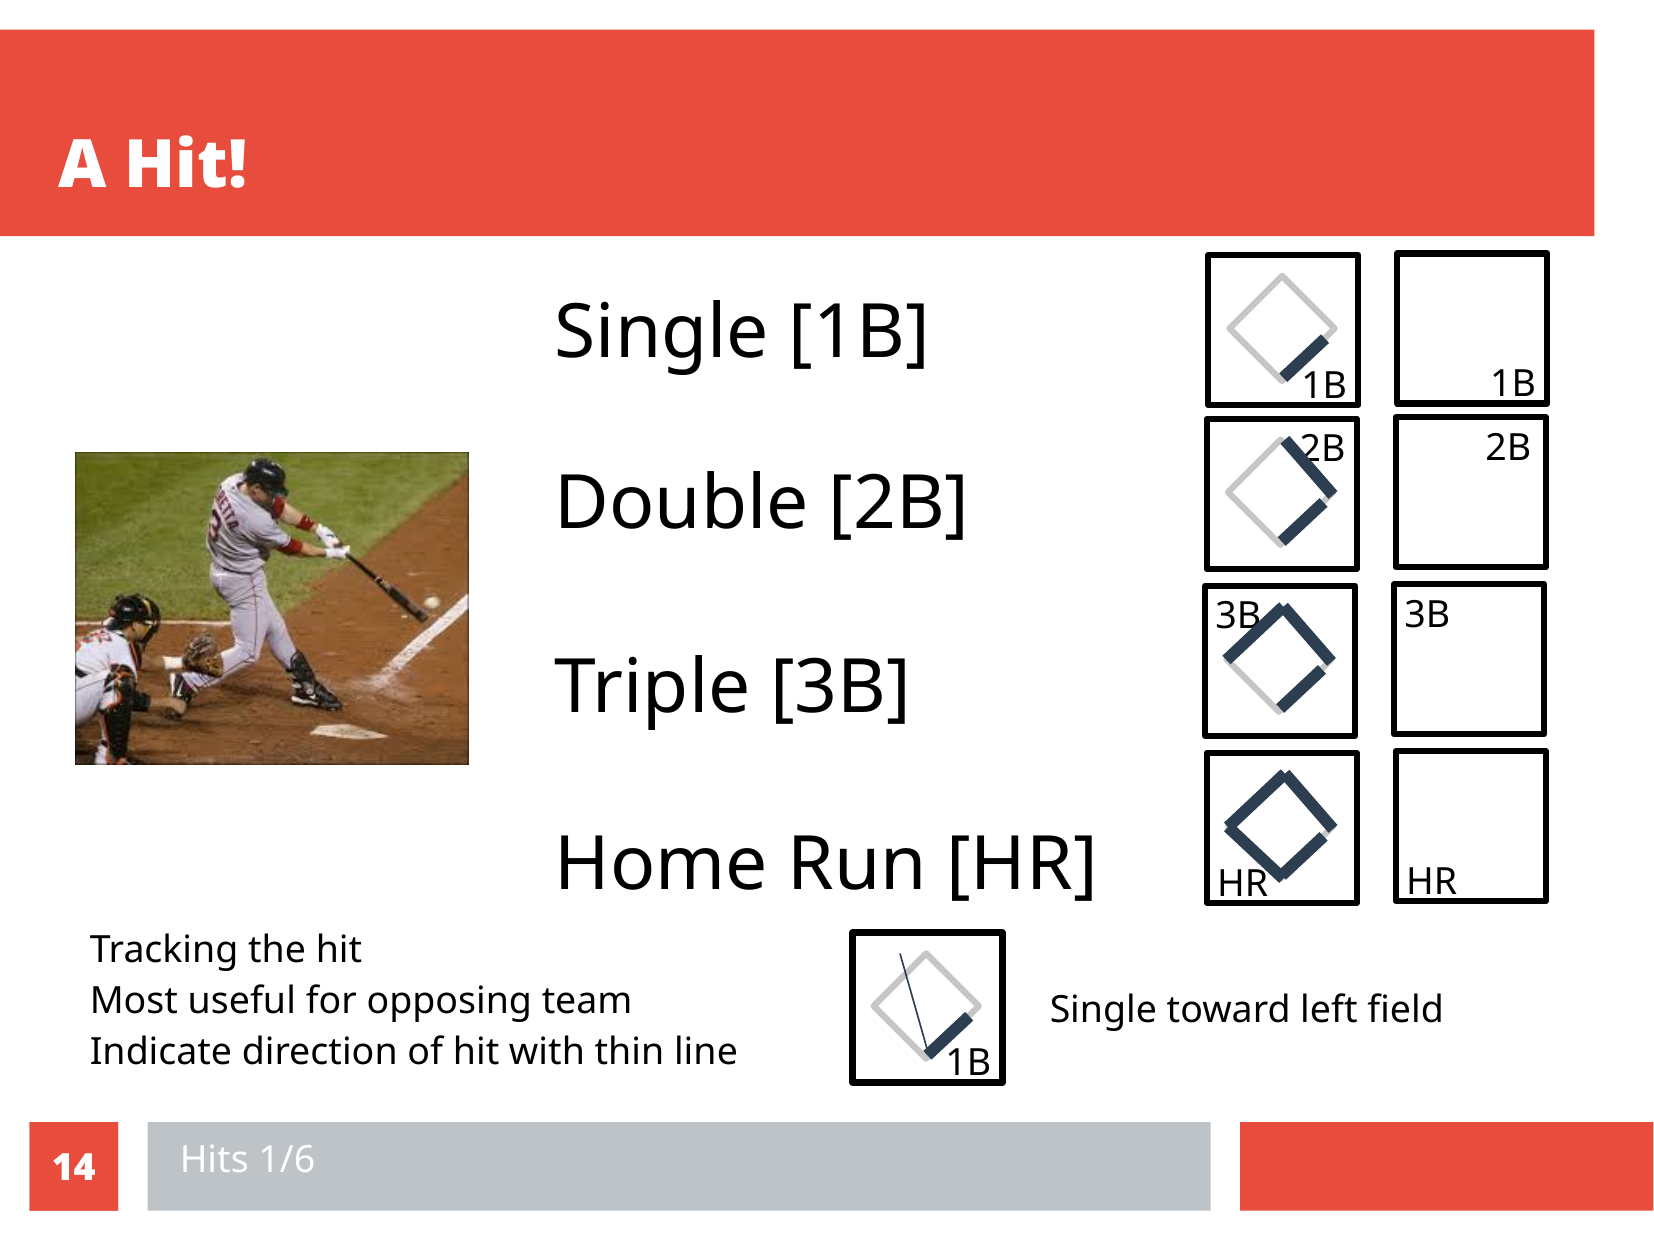

# A Hit!
Single [1B]
1B
1B
2B
2B
Double [2B]
3B
3B
Triple [3B]
Home Run [HR]
HR
HR
Tracking the hit
Most useful for opposing team
Indicate direction of hit with thin line
Single toward left field
1B
14
Hits 1/6